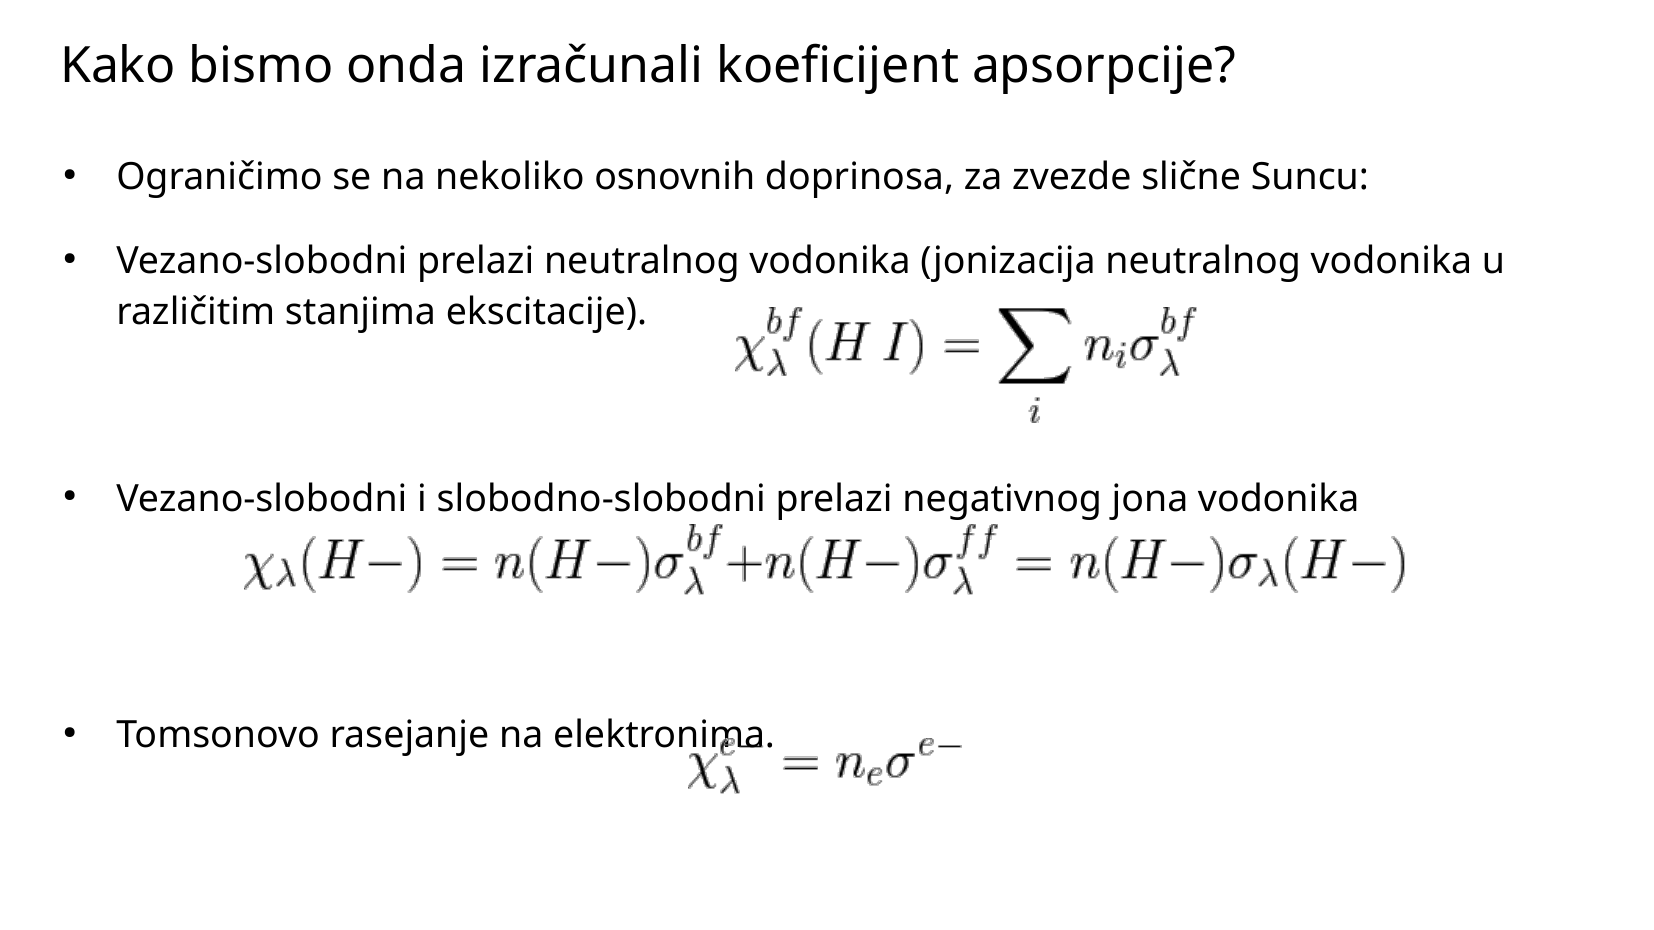

# Kako bismo onda izračunali koeficijent apsorpcije?
Ograničimo se na nekoliko osnovnih doprinosa, za zvezde slične Suncu:
Vezano-slobodni prelazi neutralnog vodonika (jonizacija neutralnog vodonika u različitim stanjima ekscitacije).
Vezano-slobodni i slobodno-slobodni prelazi negativnog jona vodonika
Tomsonovo rasejanje na elektronima.